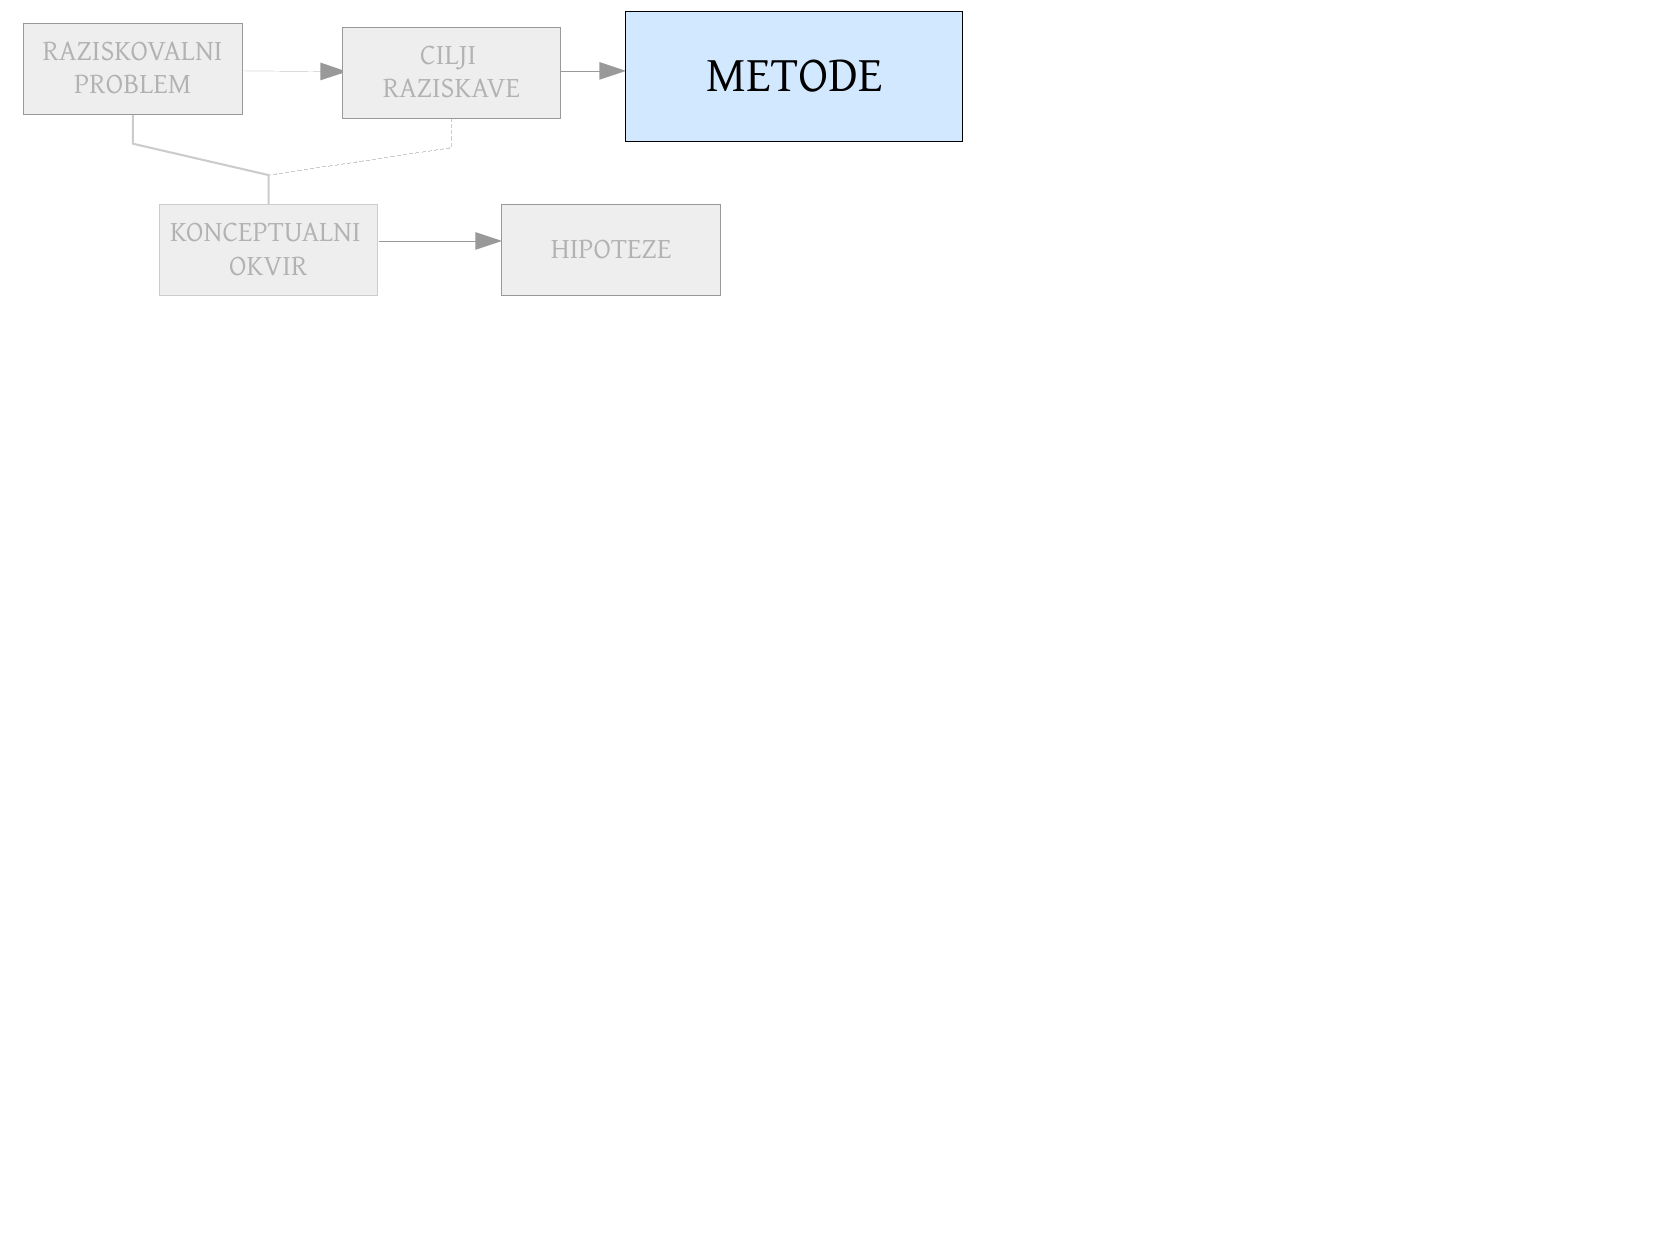

METODE
RAZISKOVALNI
PROBLEM
CILJI
RAZISKAVE
KONCEPTUALNI
OKVIR
HIPOTEZE